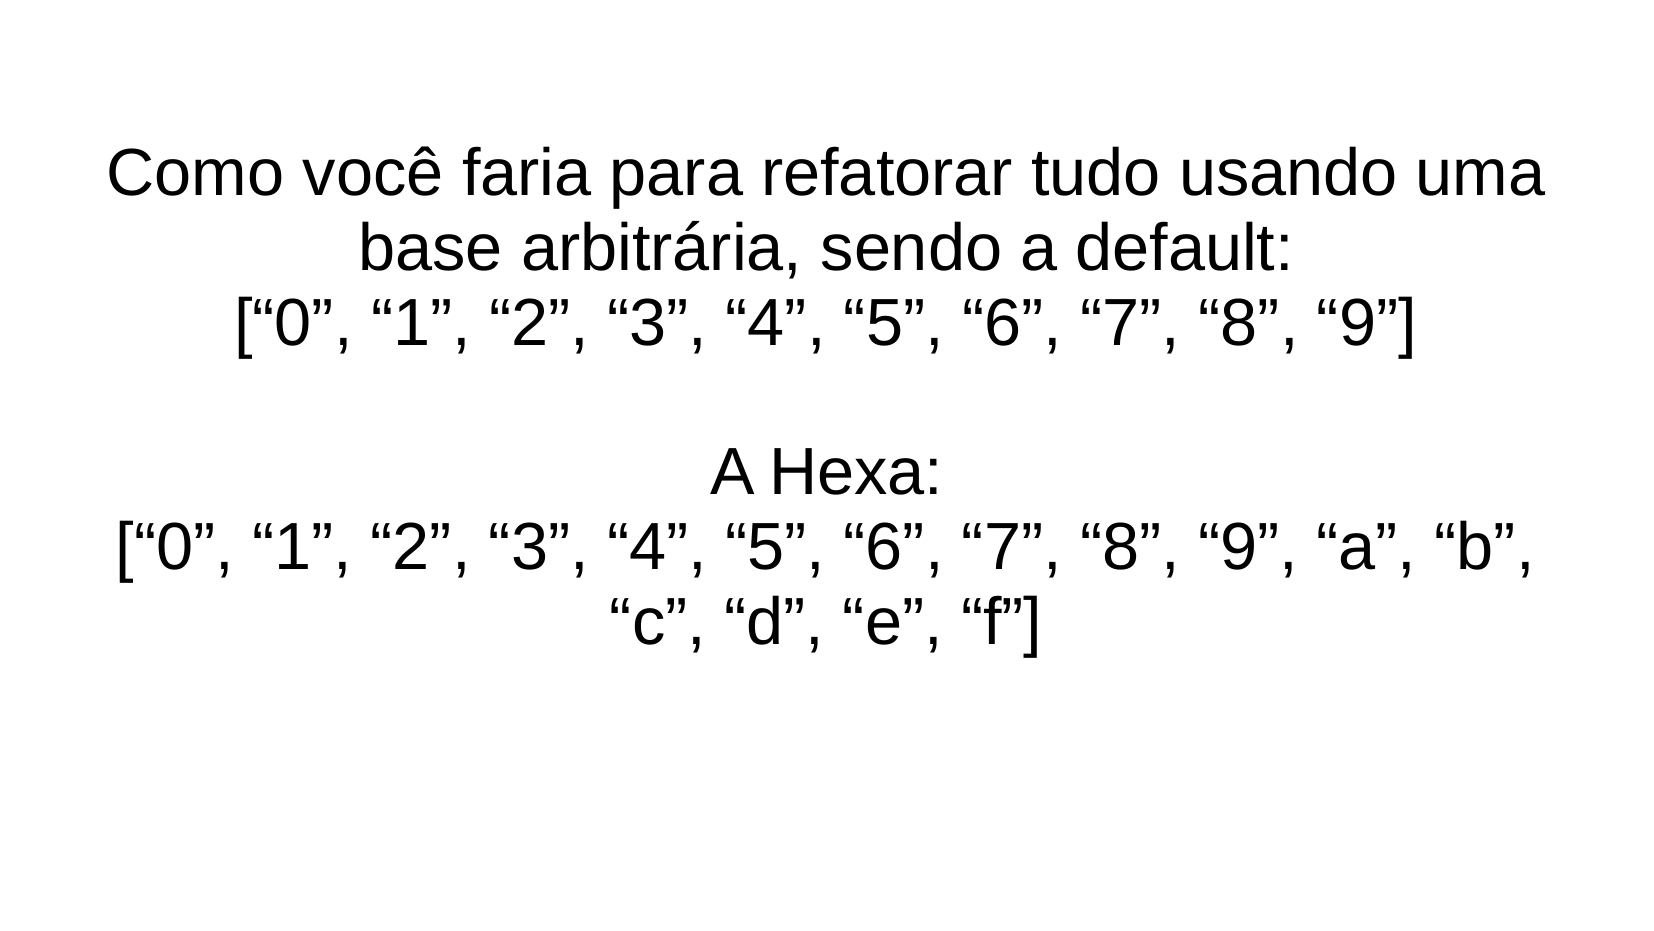

# Como você faria para refatorar tudo usando uma base arbitrária, sendo a default: [“0”, “1”, “2”, “3”, “4”, “5”, “6”, “7”, “8”, “9”]
A Hexa:
[“0”, “1”, “2”, “3”, “4”, “5”, “6”, “7”, “8”, “9”, “a”, “b”, “c”, “d”, “e”, “f”]